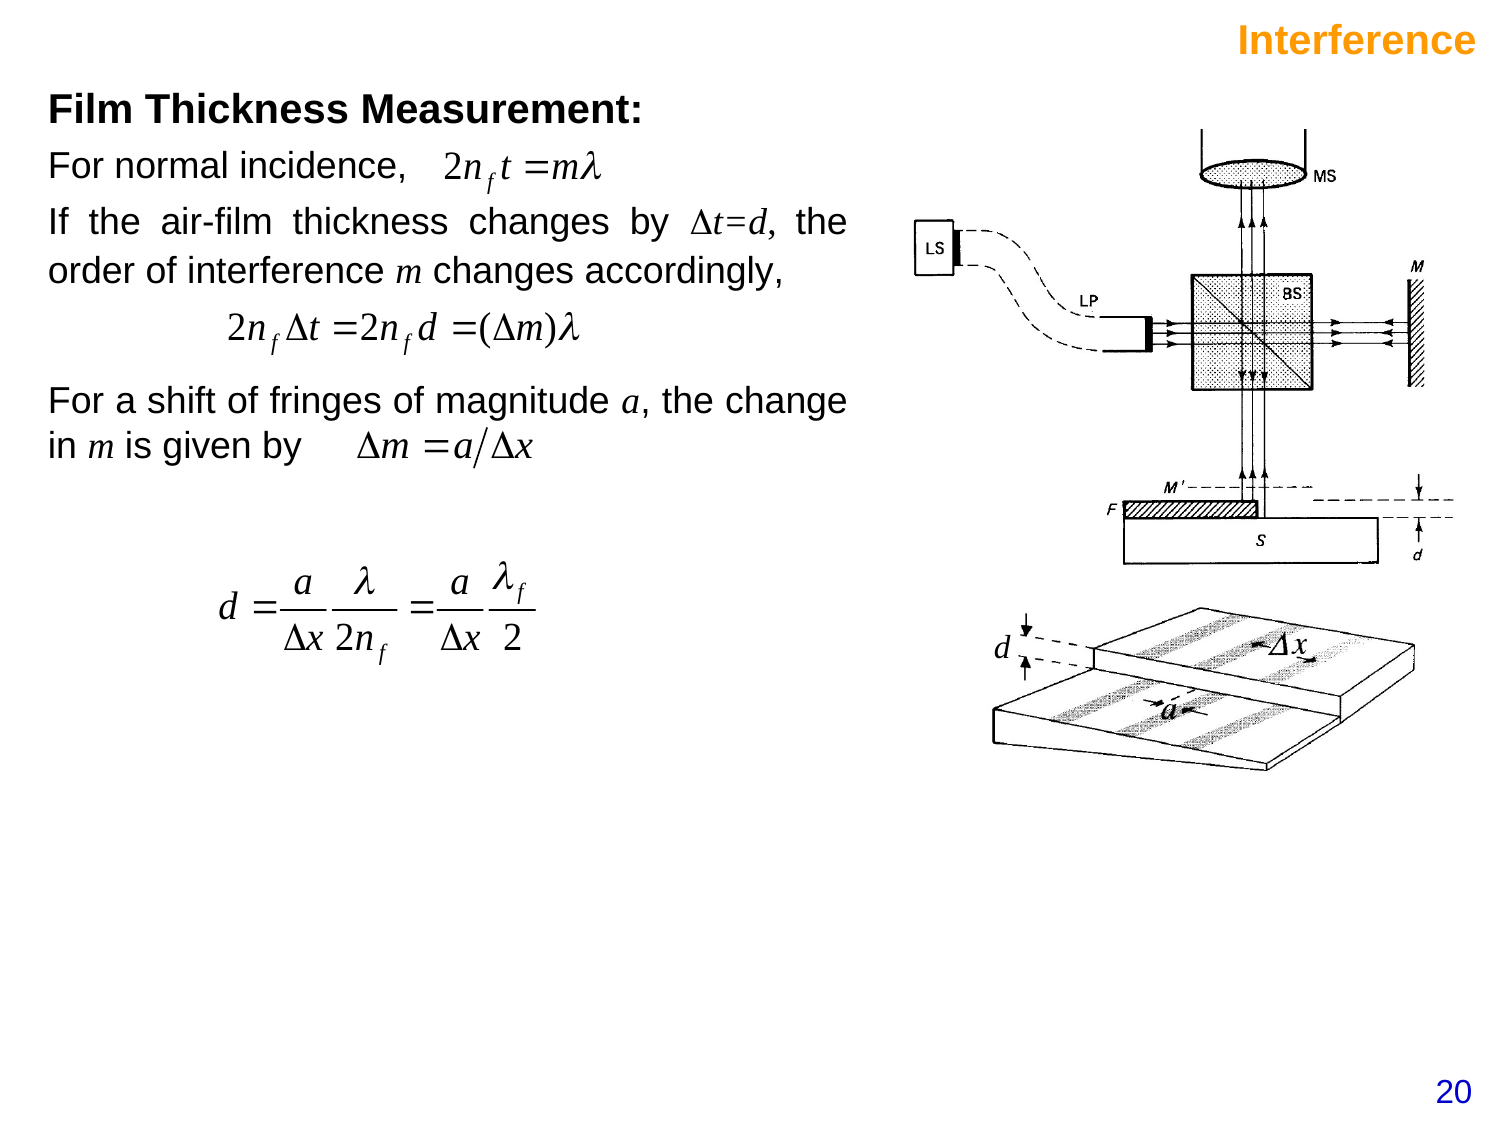

Interference
Film Thickness Measurement:
For normal incidence,
If the air-film thickness changes by t=d, the order of interference m changes accordingly,
For a shift of fringes of magnitude a, the change in m is given by
d